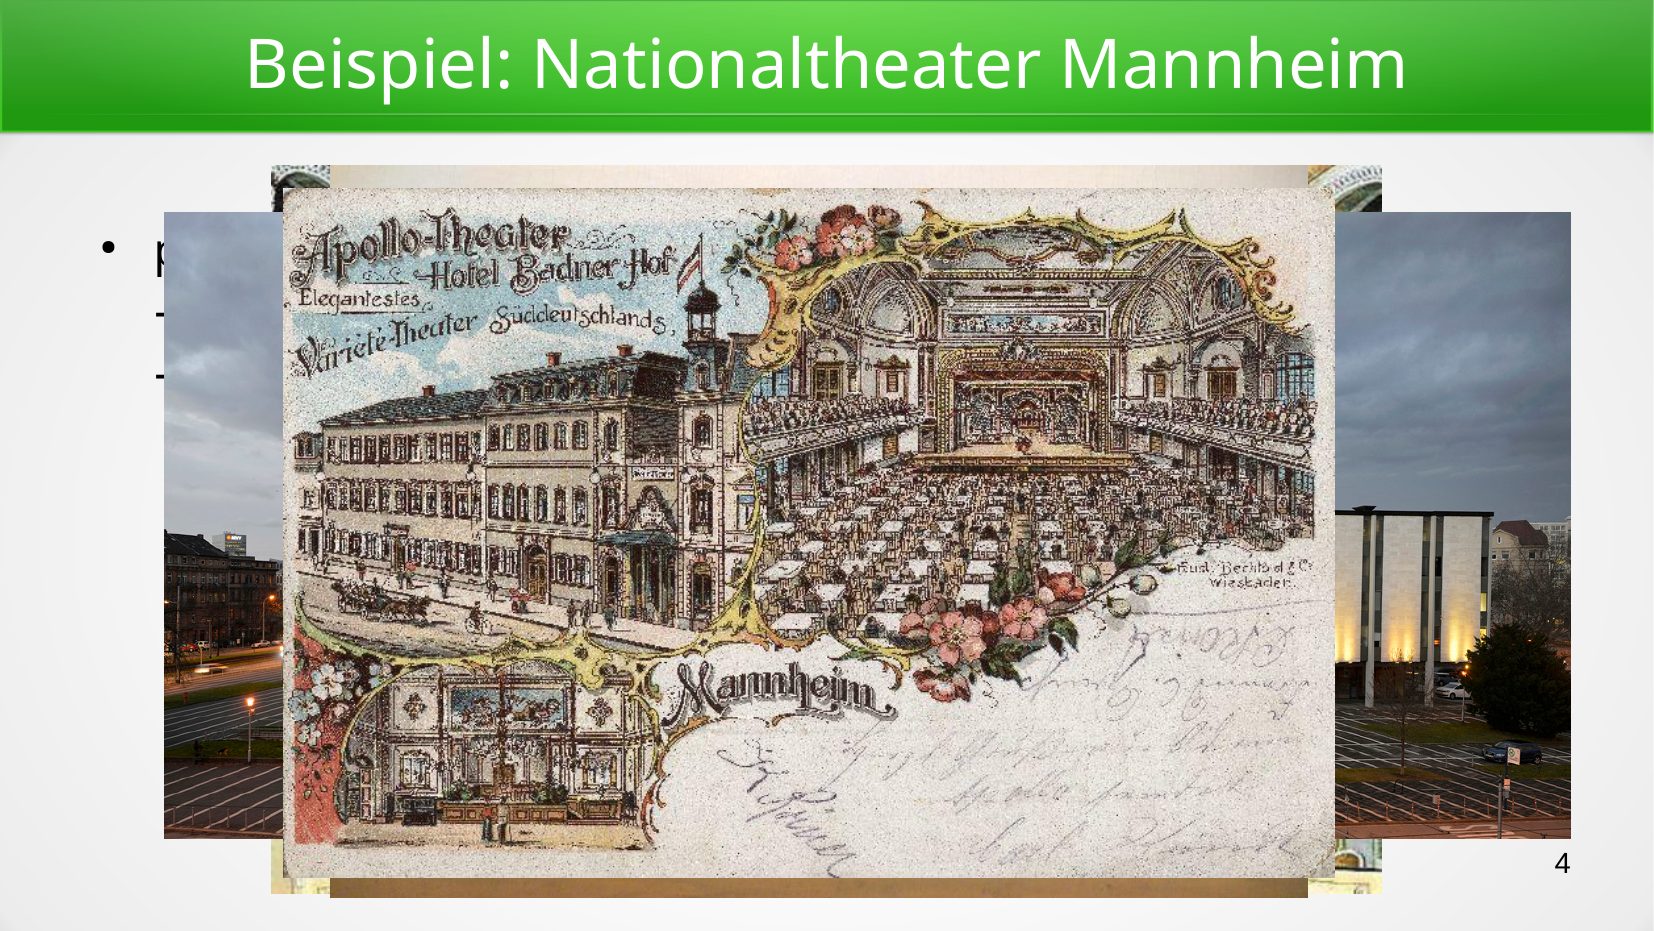

Beispiel: Nationaltheater Mannheim
# pompöse Architektur stellte höfisches Leben dar
→ viele Verzierungen
→ typisch für Architektur der „höheren“ Gesellschaft
4